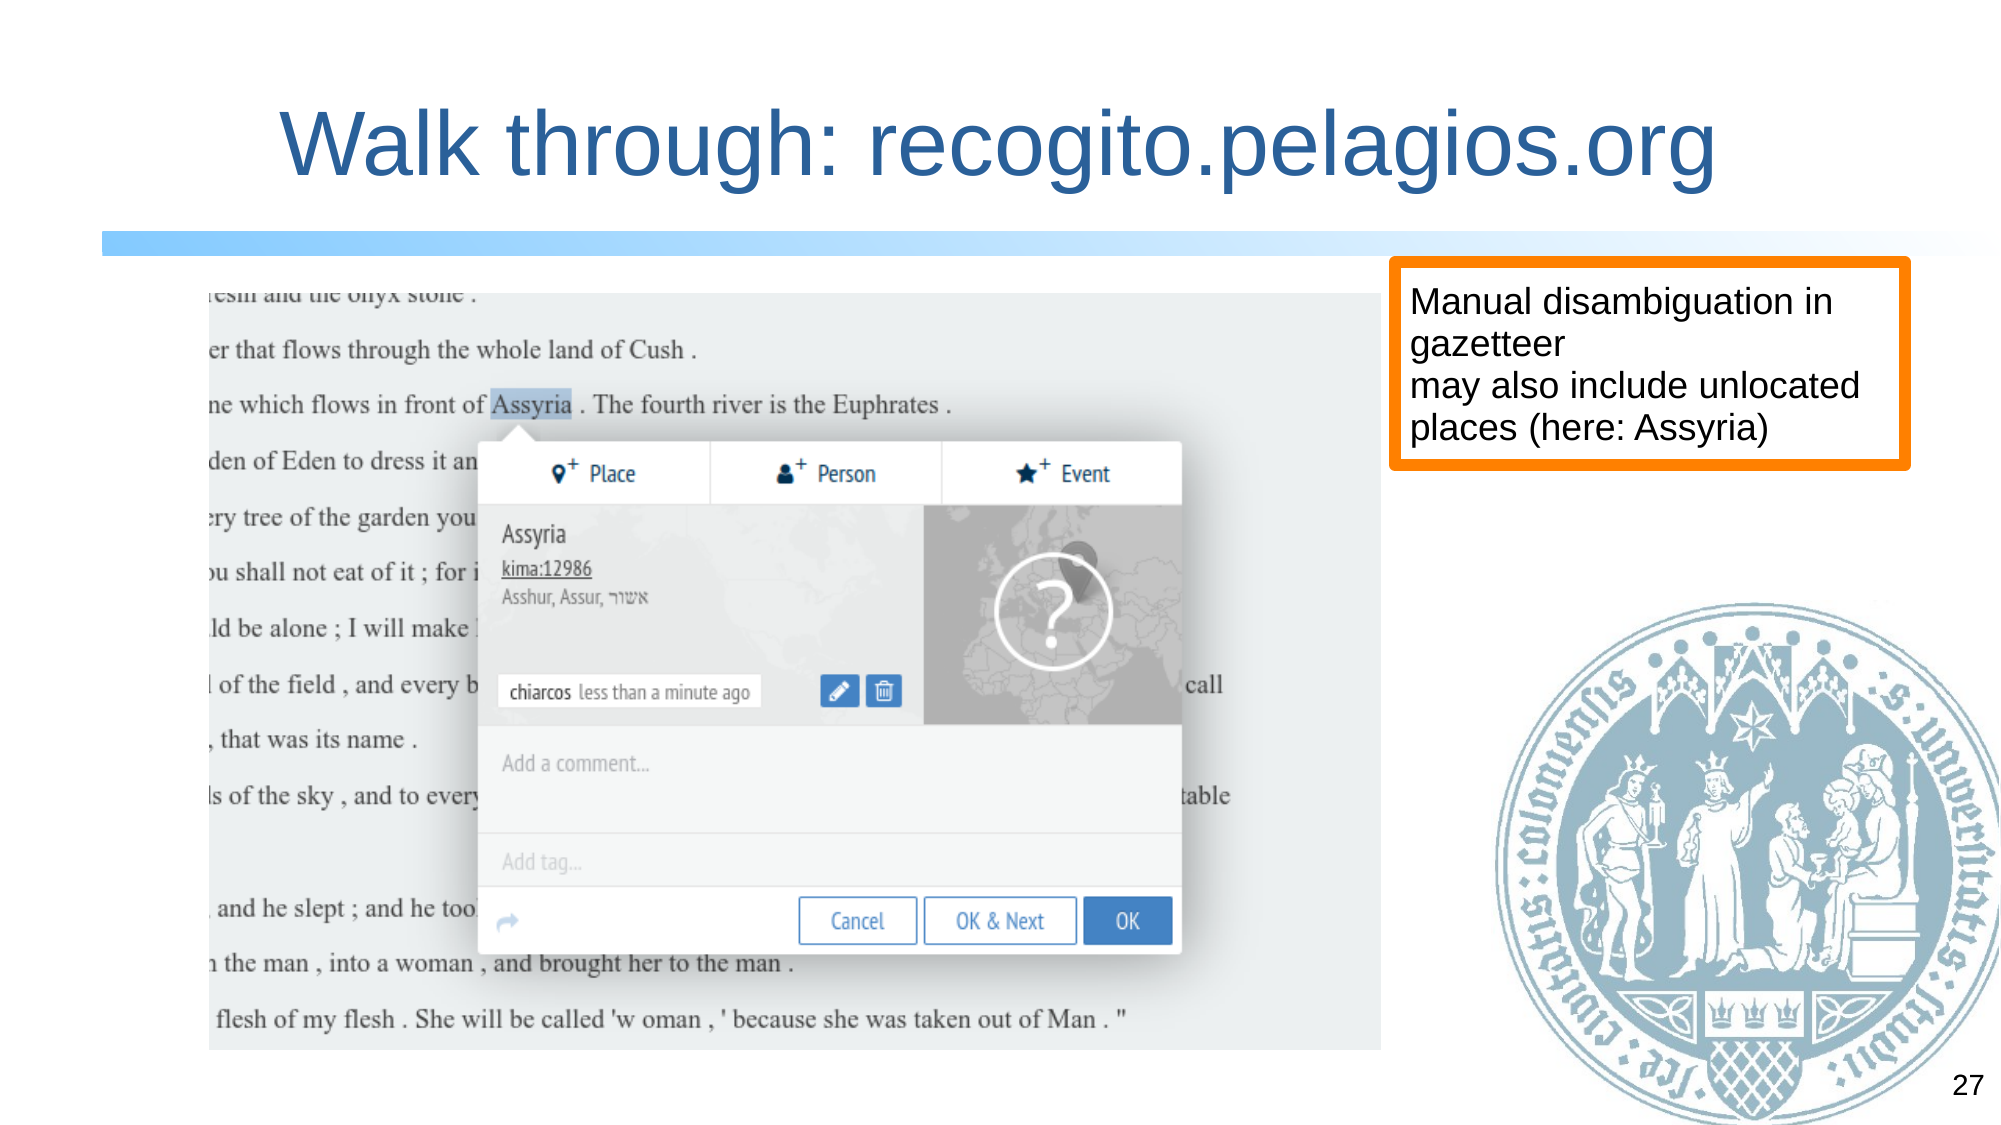

# Walk through: recogito.pelagios.org
Manual disambiguation in
gazetteer
may also include unlocated
places (here: Assyria)